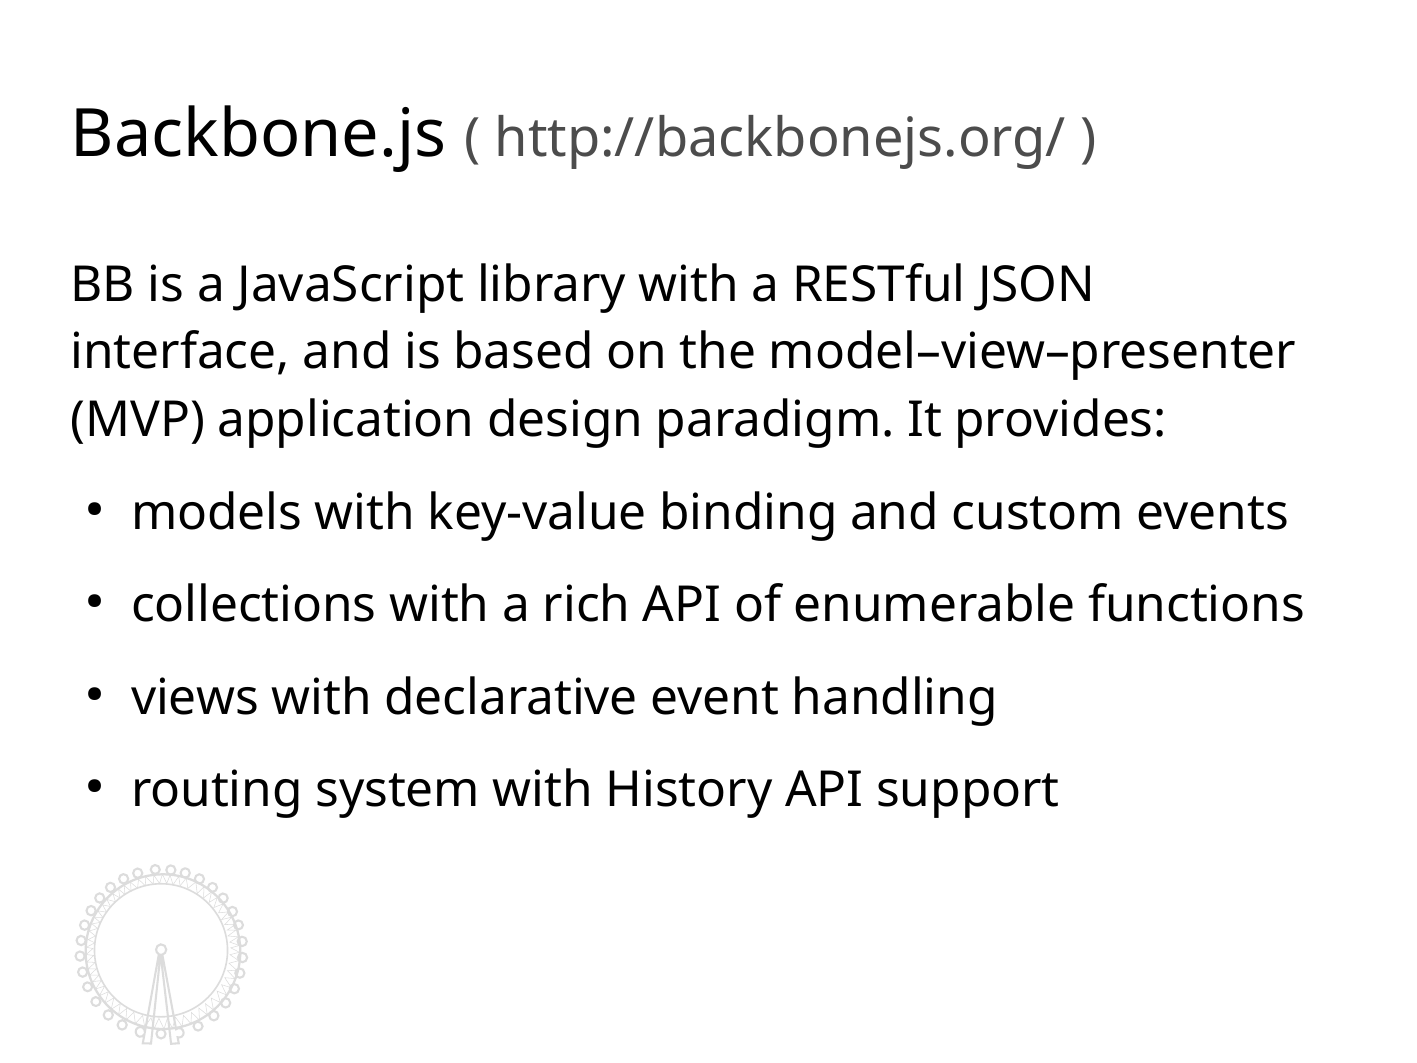

# Backbone.js ( http://backbonejs.org/ )
BB is a JavaScript library with a RESTful JSON interface, and is based on the model–view–presenter (MVP) application design paradigm. It provides:
models with key-value binding and custom events
collections with a rich API of enumerable functions
views with declarative event handling
routing system with History API support